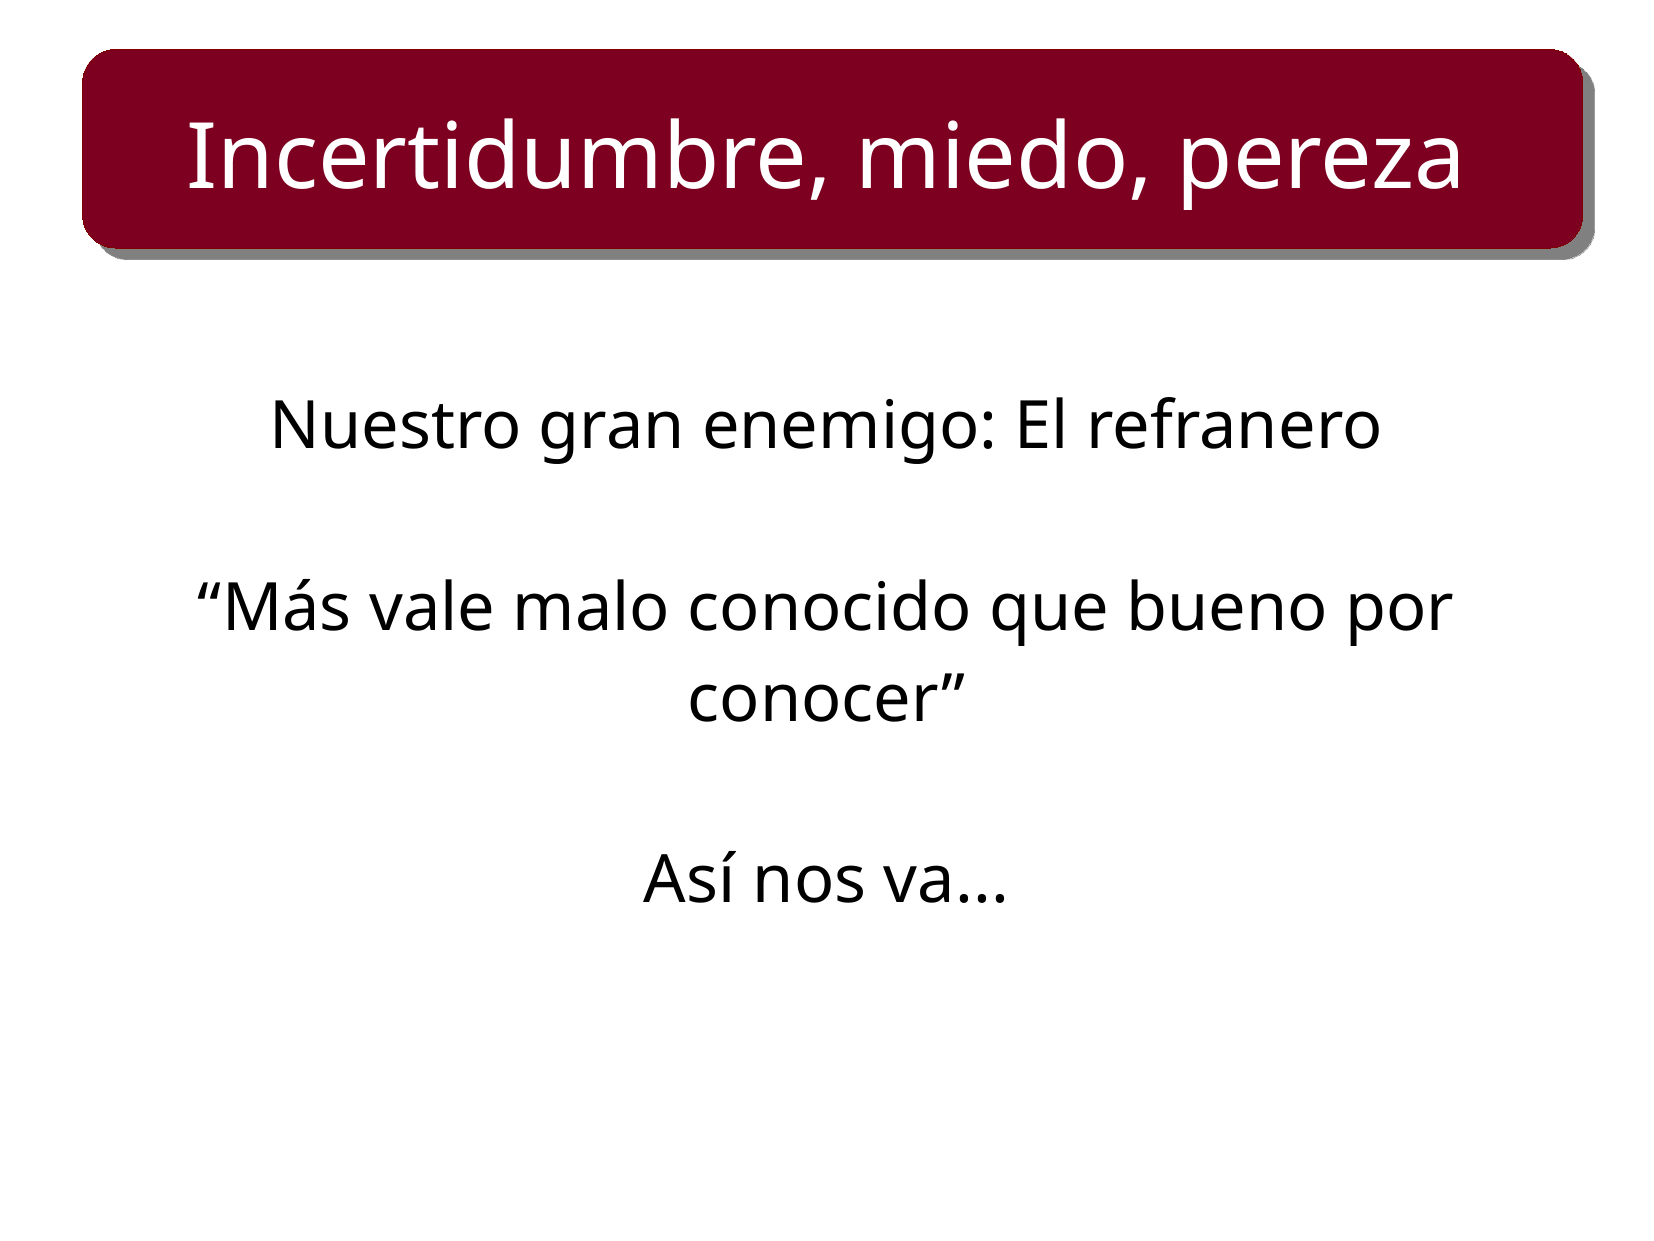

# Incertidumbre, miedo, pereza
Nuestro gran enemigo: El refranero
“Más vale malo conocido que bueno por conocer”
Así nos va...